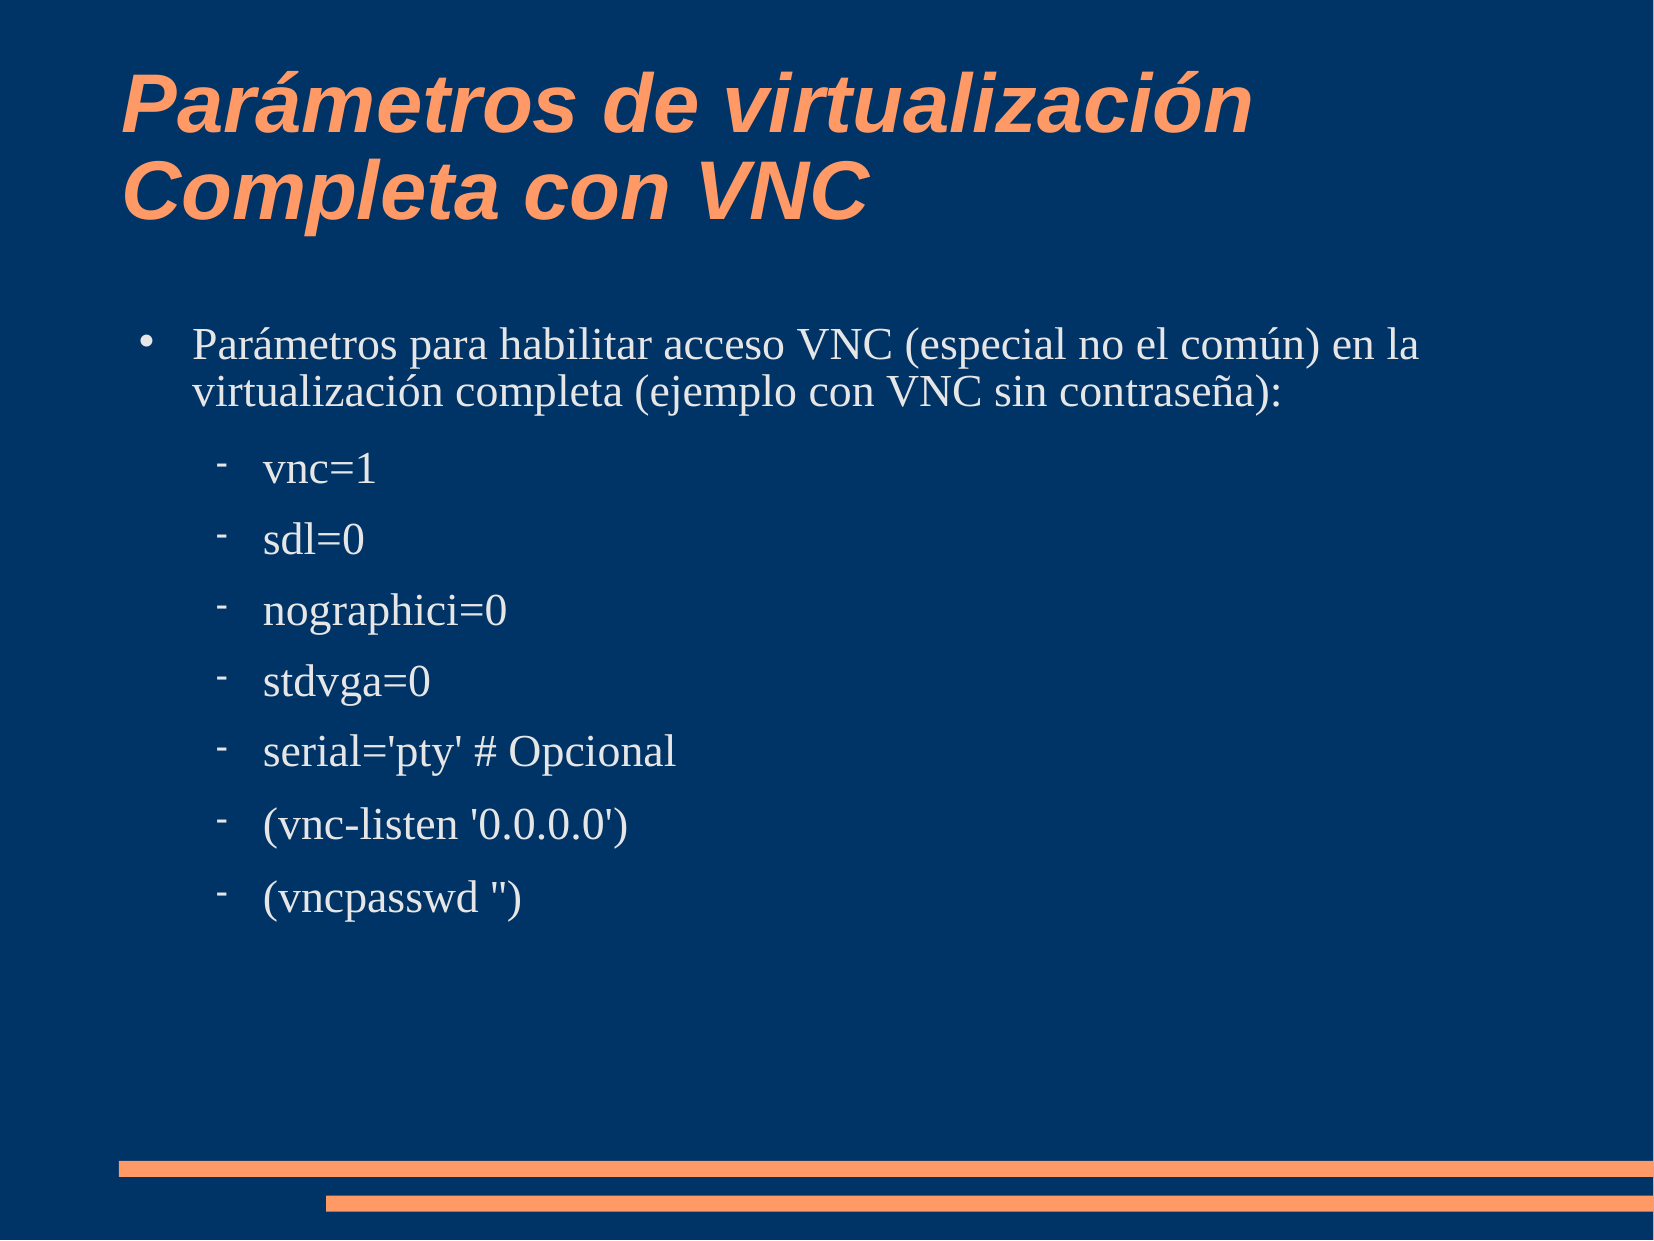

# Parámetros de virtualización Completa con VNC
Parámetros para habilitar acceso VNC (especial no el común) en la virtualización completa (ejemplo con VNC sin contraseña):
vnc=1
sdl=0
nographici=0
stdvga=0
serial='pty' # Opcional
(vnc-listen '0.0.0.0')‏
(vncpasswd '')‏